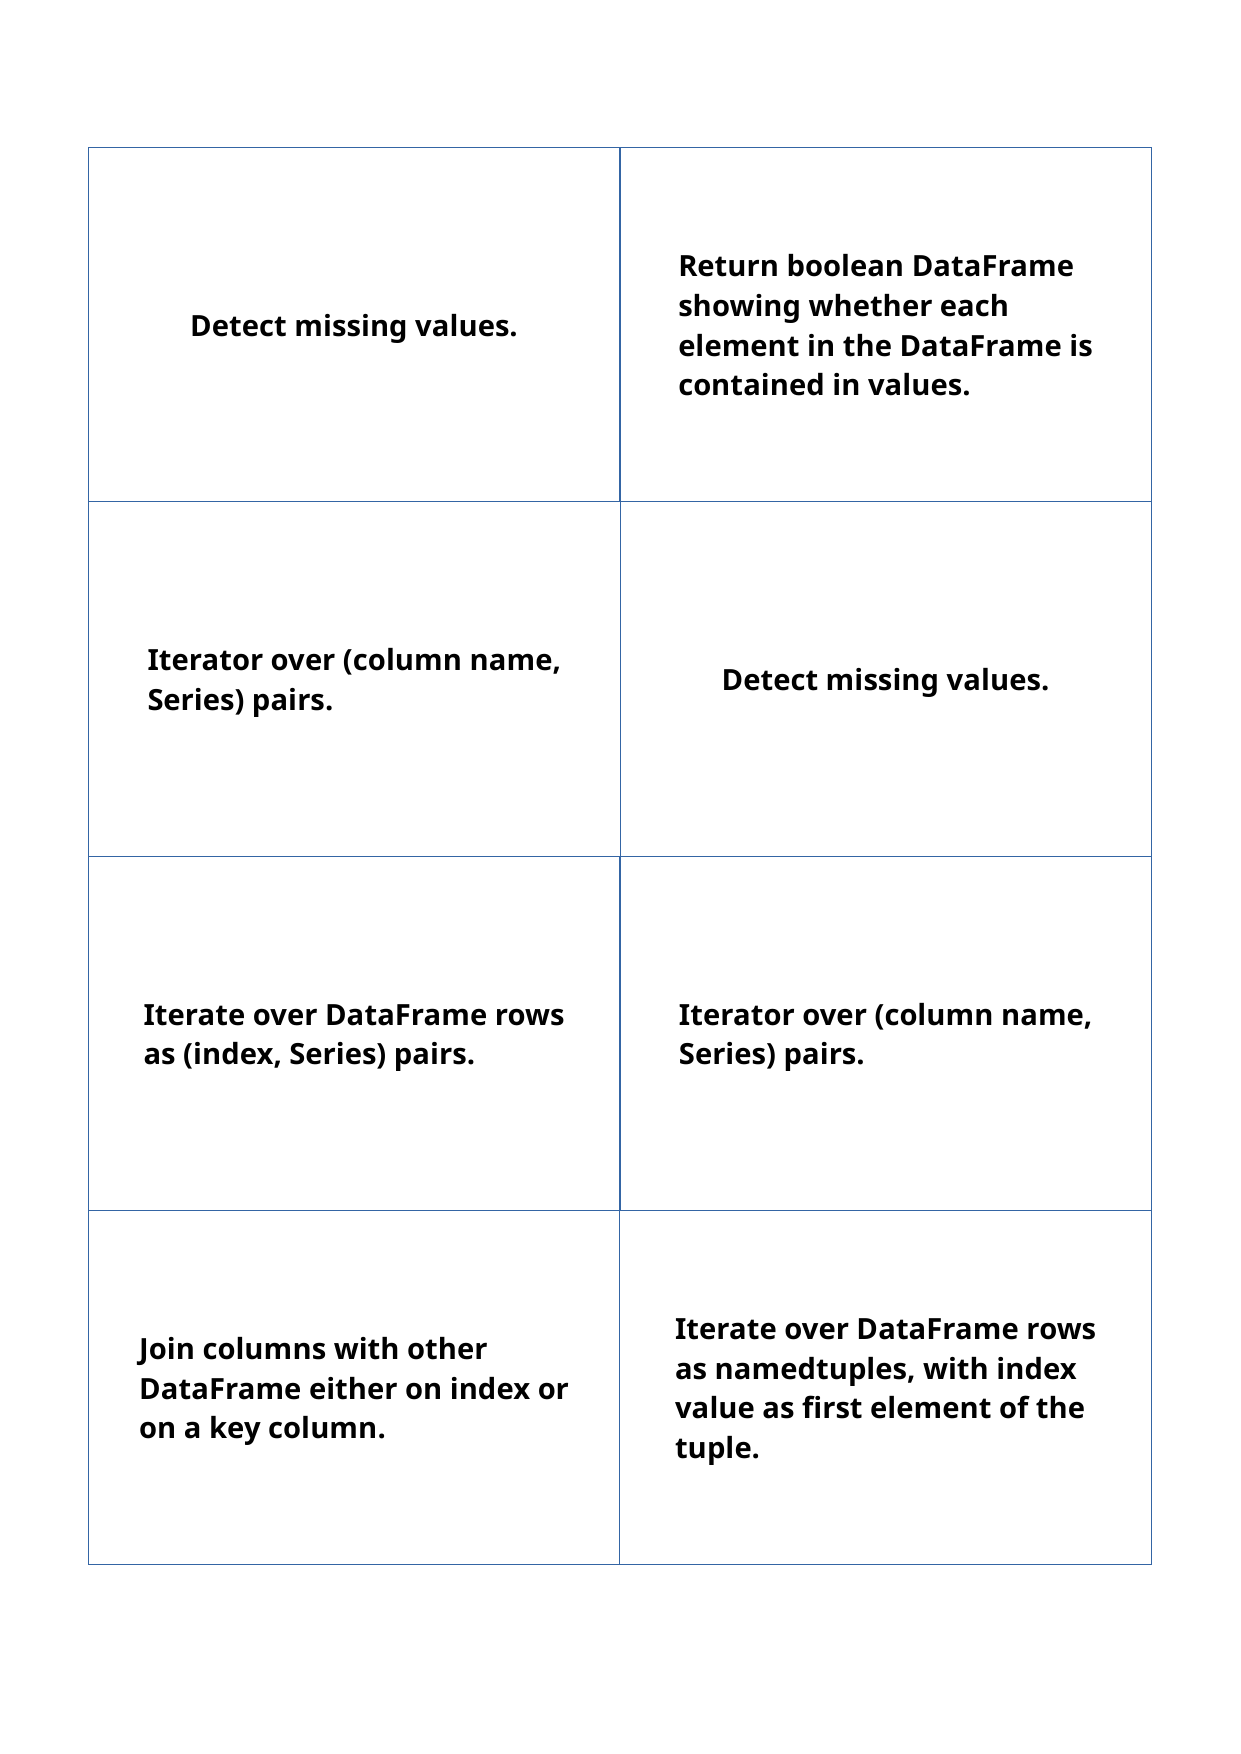

Detect missing values.
Return boolean DataFrame
showing whether each
element in the DataFrame is
contained in values.
Iterator over (column name,
Series) pairs.
Detect missing values.
Iterate over DataFrame rows
as (index, Series) pairs.
Iterator over (column name,
Series) pairs.
Join columns with other
DataFrame either on index or
on a key column.
Iterate over DataFrame rows
as namedtuples, with index
value as first element of the
tuple.